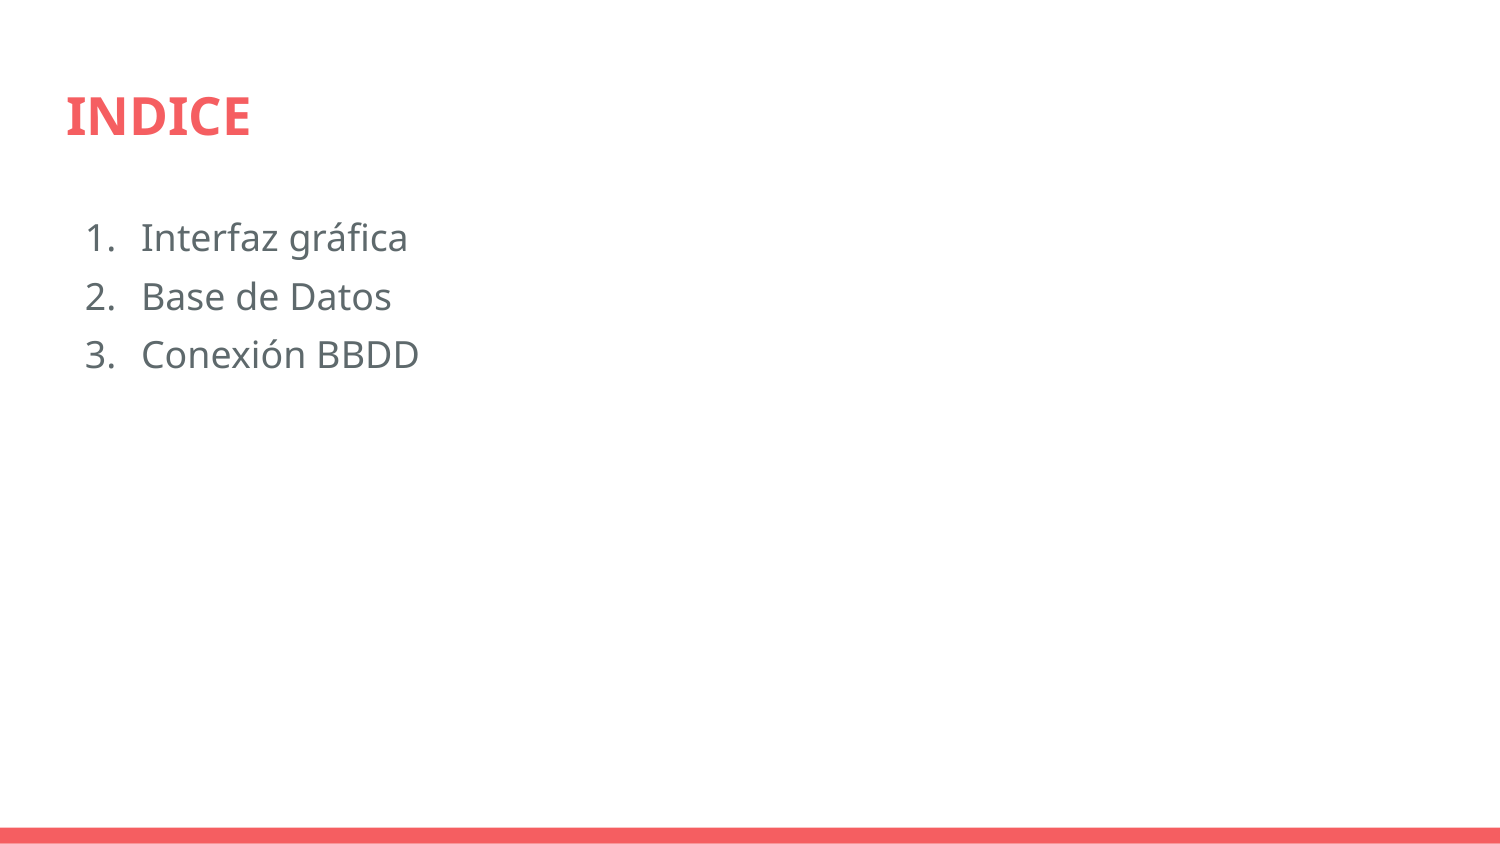

# INDICE
Interfaz gráfica
Base de Datos
Conexión BBDD